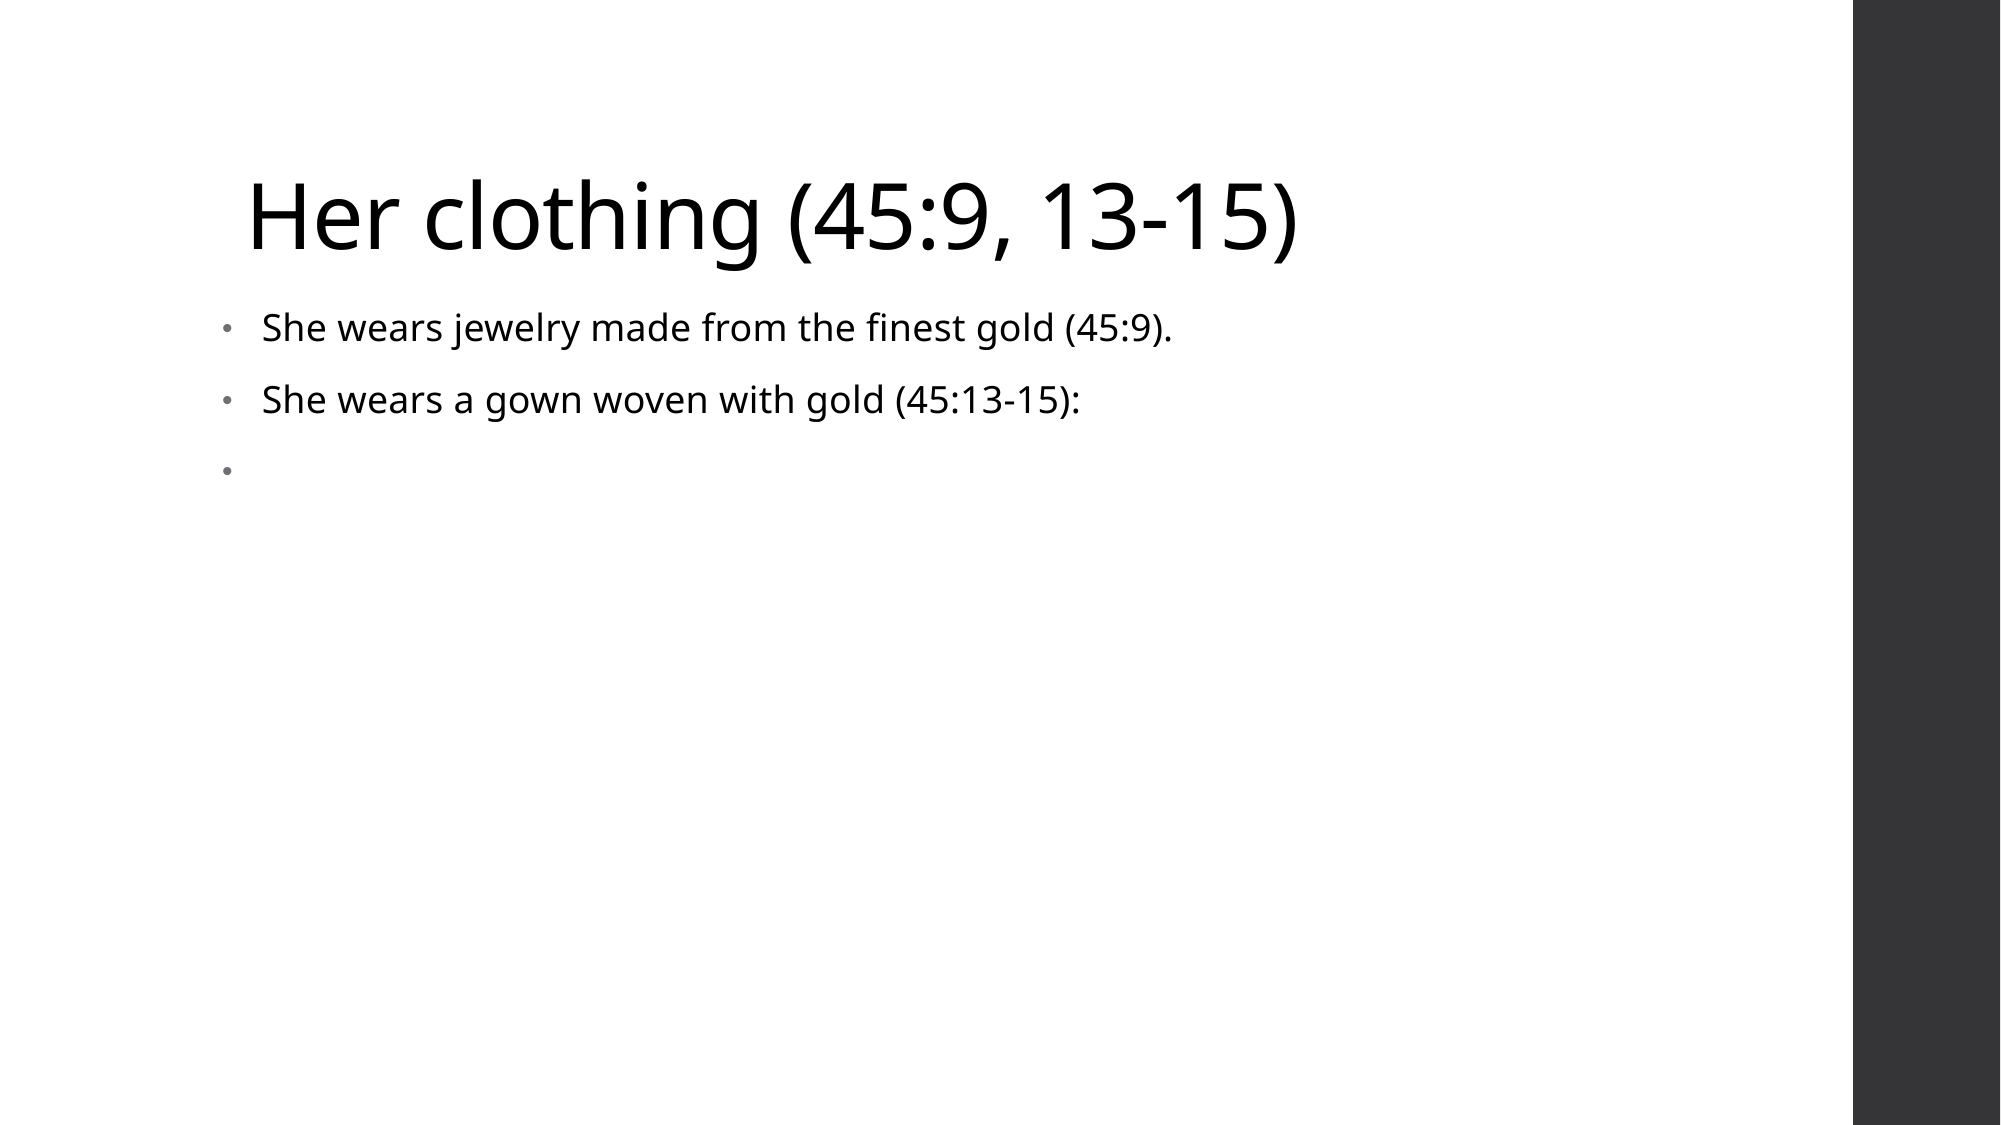

# Her clothing (45:9, 13-15)
 She wears jewelry made from the finest gold (45:9).
 She wears a gown woven with gold (45:13-15):